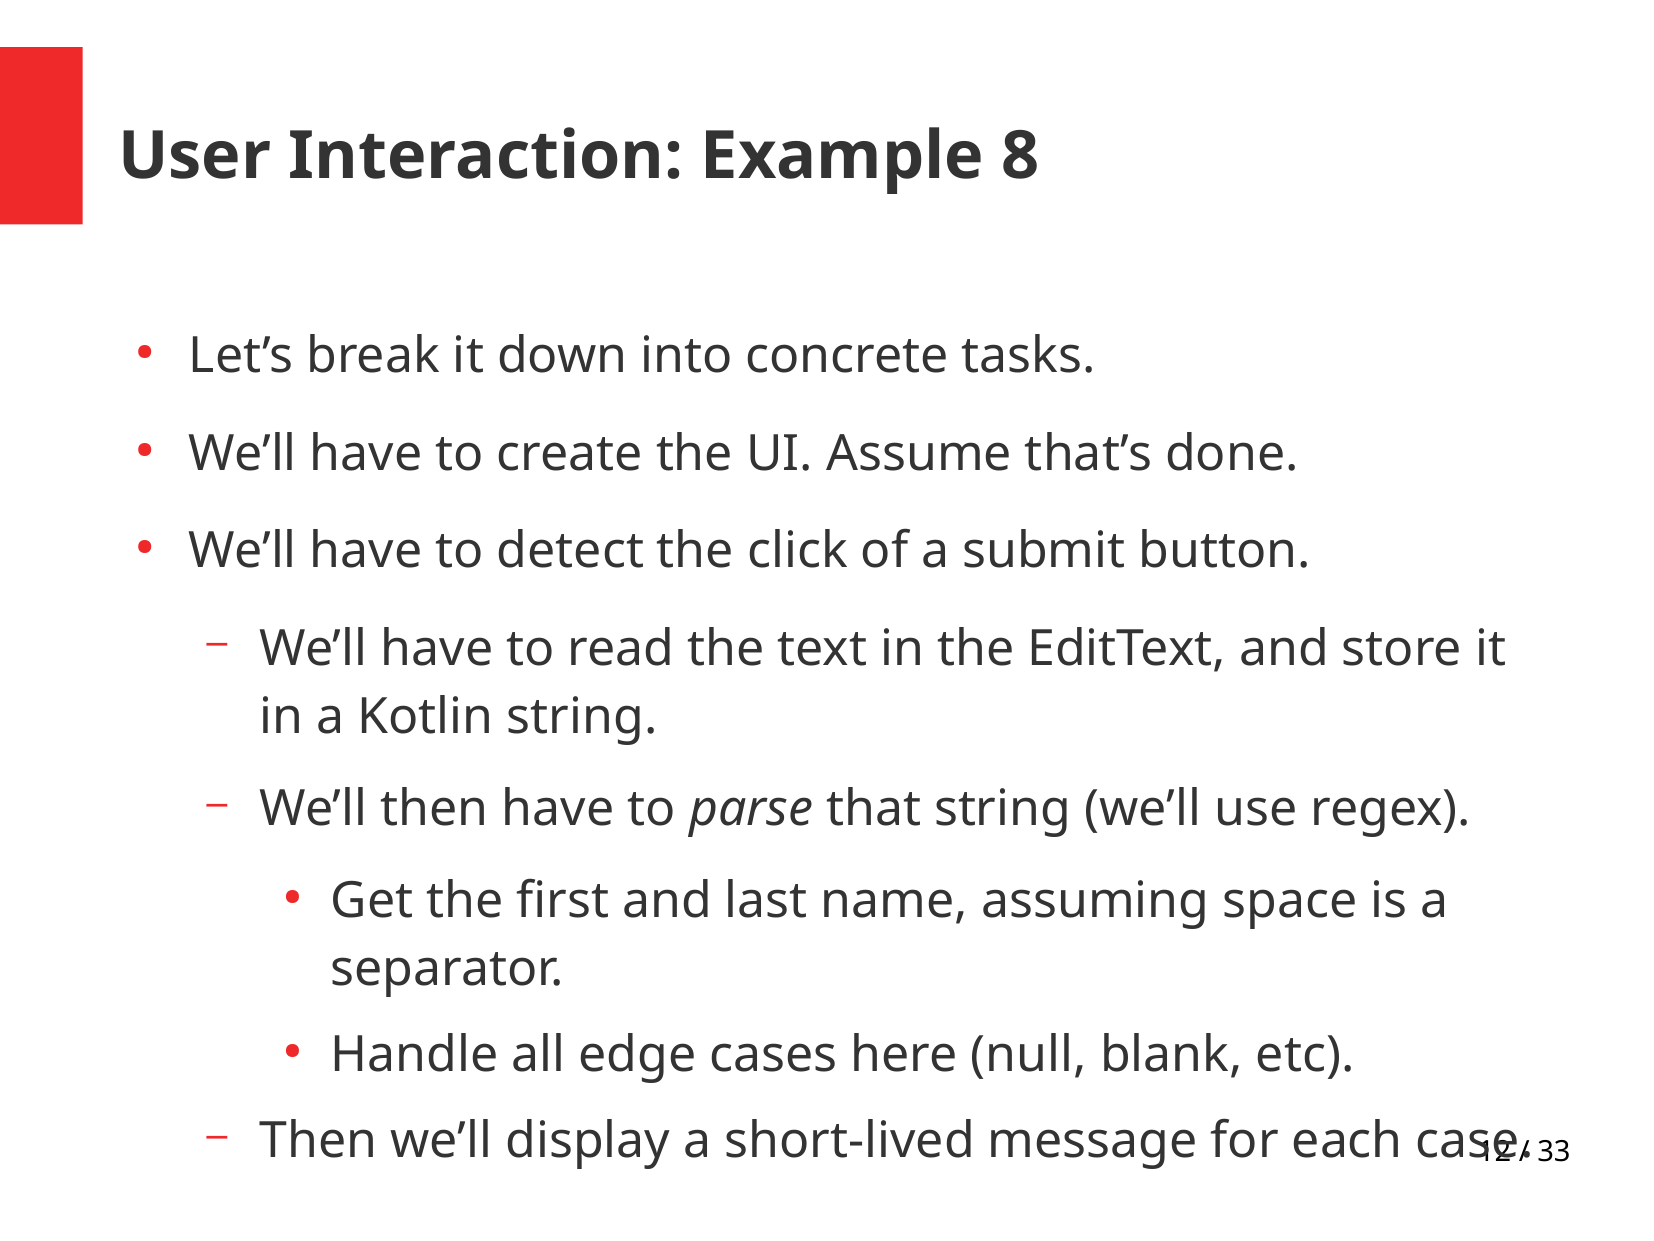

# User Interaction: Example 8
Let’s break it down into concrete tasks.
We’ll have to create the UI. Assume that’s done.
We’ll have to detect the click of a submit button.
We’ll have to read the text in the EditText, and store it in a Kotlin string.
We’ll then have to parse that string (we’ll use regex).
Get the first and last name, assuming space is a separator.
Handle all edge cases here (null, blank, etc).
Then we’ll display a short-lived message for each case.
12